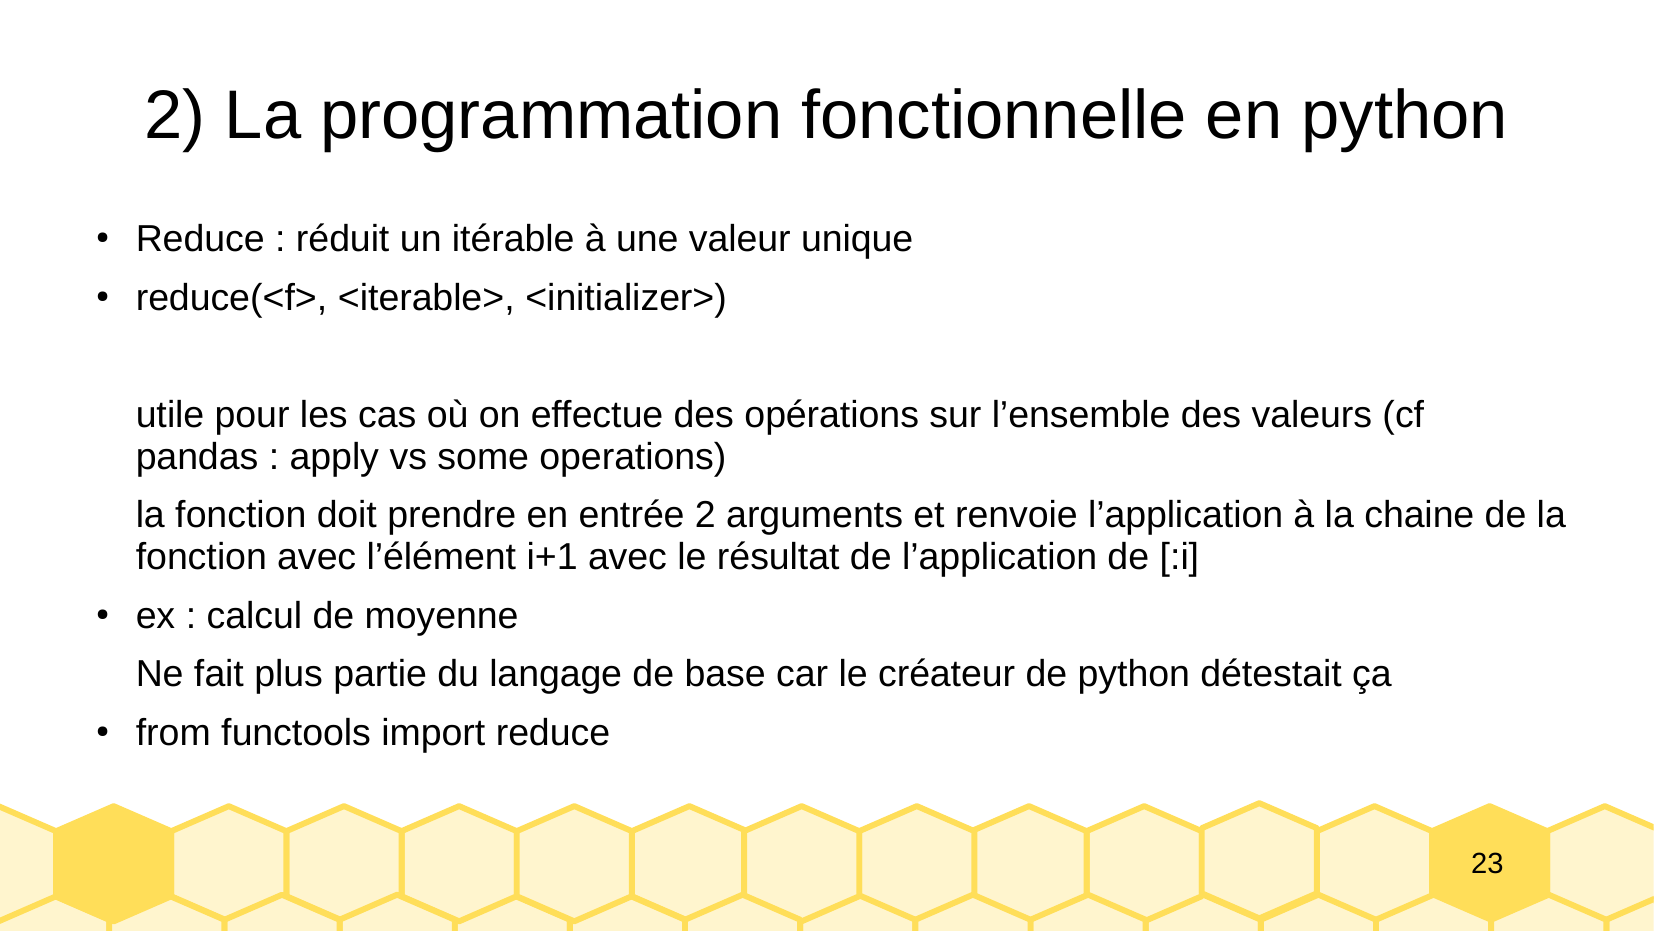

#
2) La programmation fonctionnelle en python
Reduce : réduit un itérable à une valeur unique
reduce(<f>, <iterable>, <initializer>)
utile pour les cas où on effectue des opérations sur l’ensemble des valeurs (cf pandas : apply vs some operations)
la fonction doit prendre en entrée 2 arguments et renvoie l’application à la chaine de la fonction avec l’élément i+1 avec le résultat de l’application de [:i]
ex : calcul de moyenne
Ne fait plus partie du langage de base car le créateur de python détestait ça
from functools import reduce